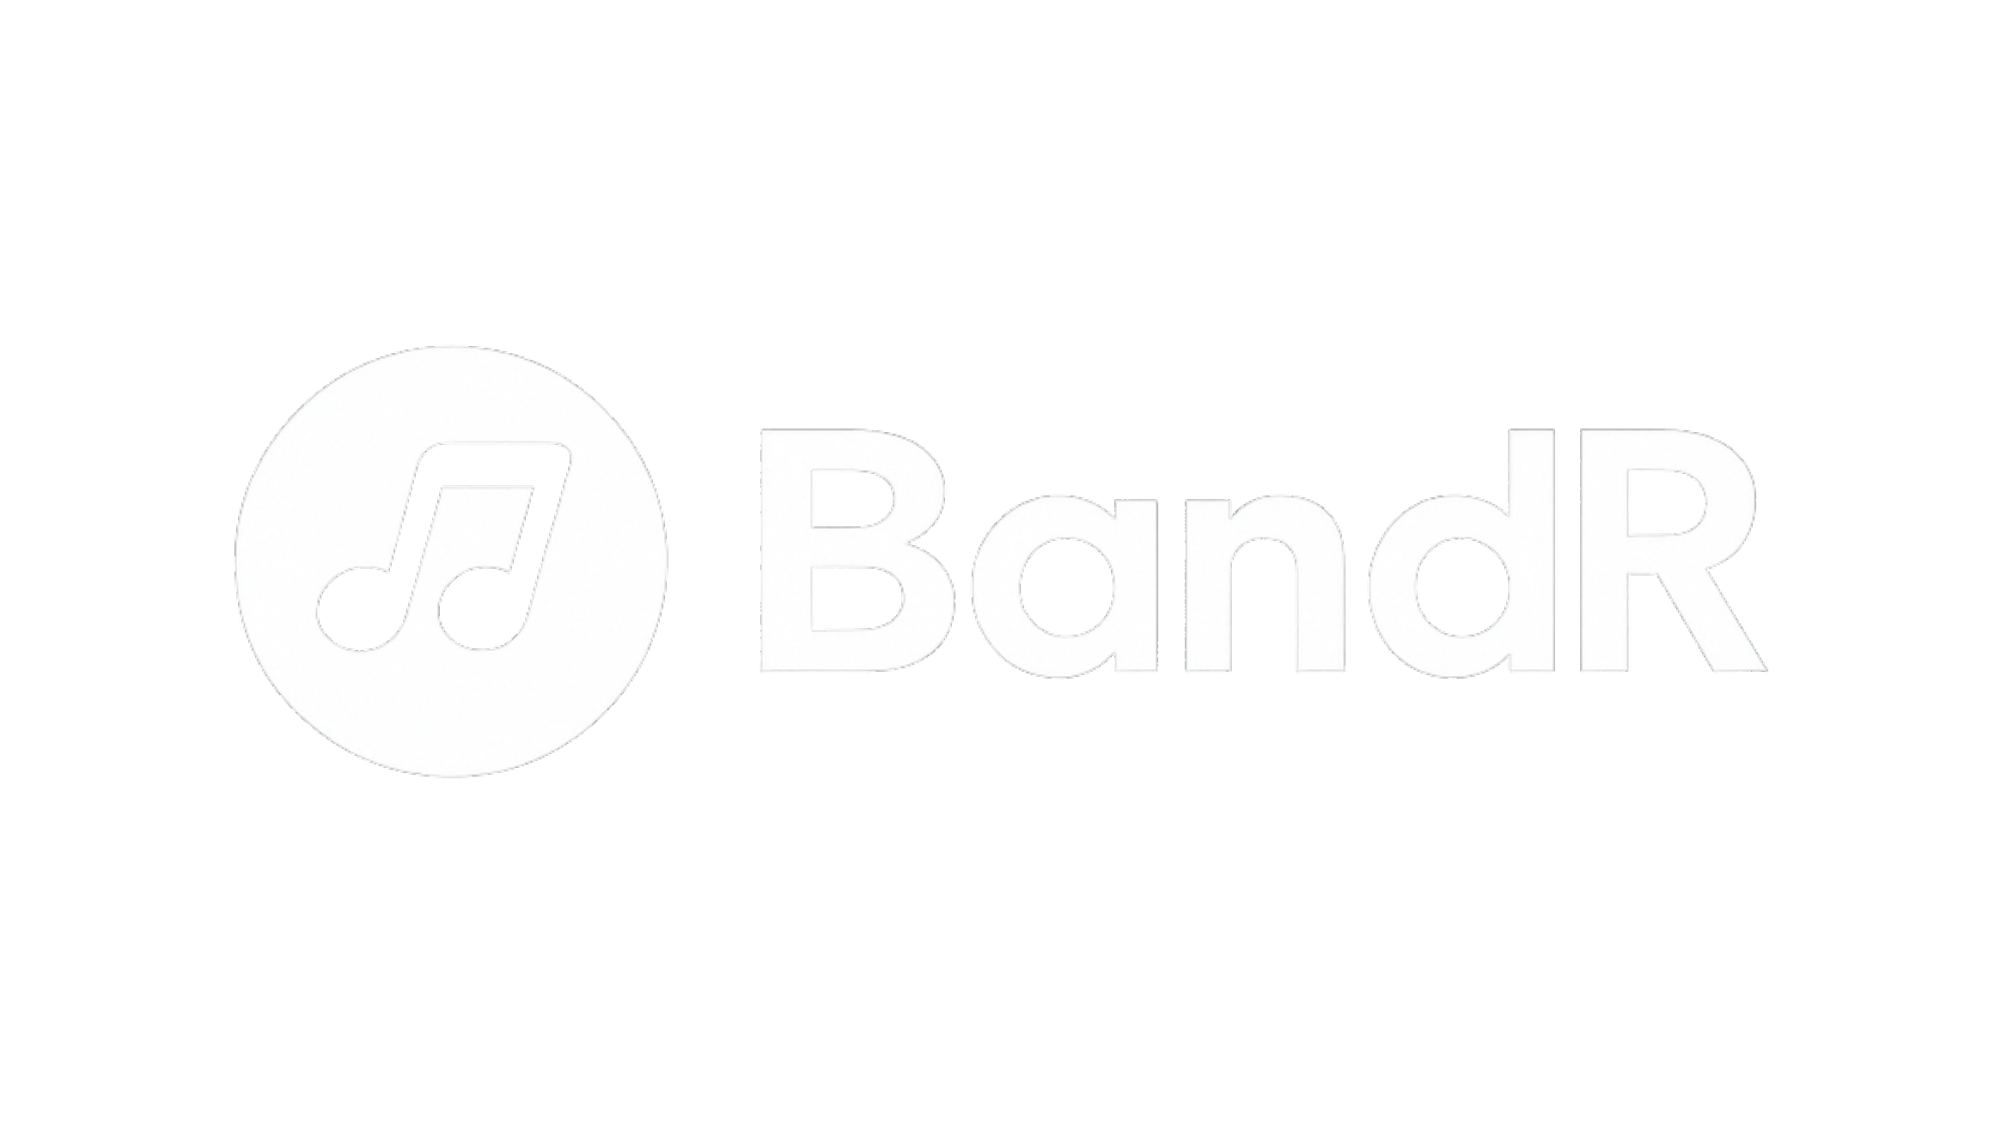

Váradi Liliána - Lévay Botond - Török Amina